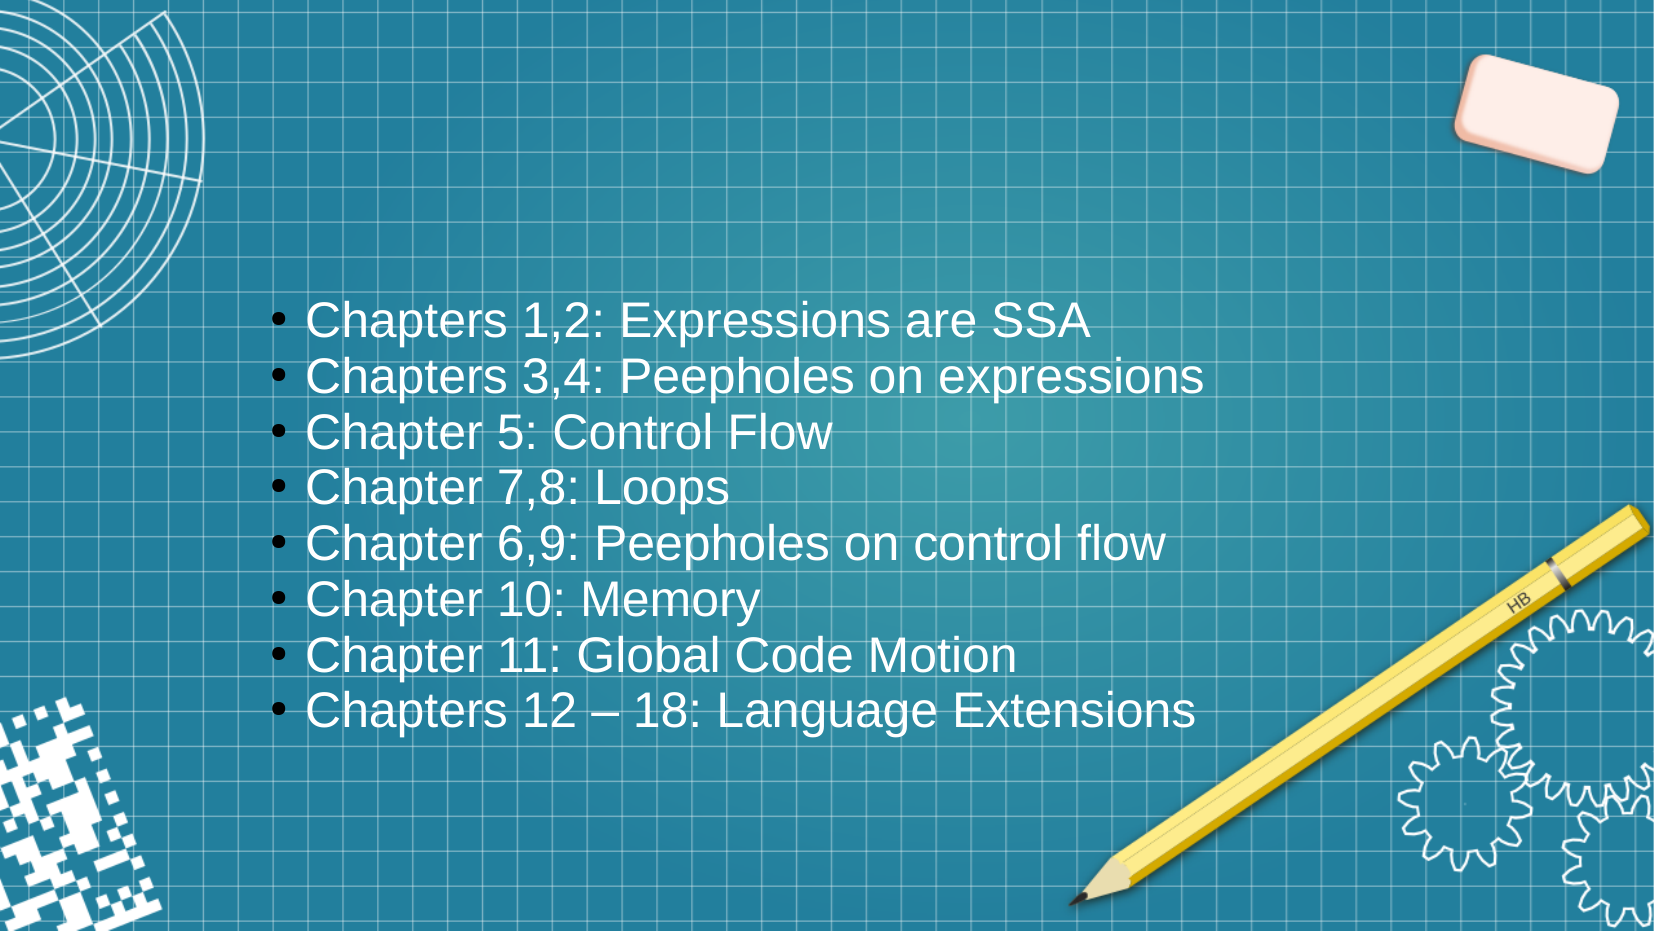

Chapters 1,2: Expressions are SSA
Chapters 3,4: Peepholes on expressions
Chapter 5: Control Flow
Chapter 7,8: Loops
Chapter 6,9: Peepholes on control flow
Chapter 10: Memory
Chapter 11: Global Code Motion
Chapters 12 – 18: Language Extensions